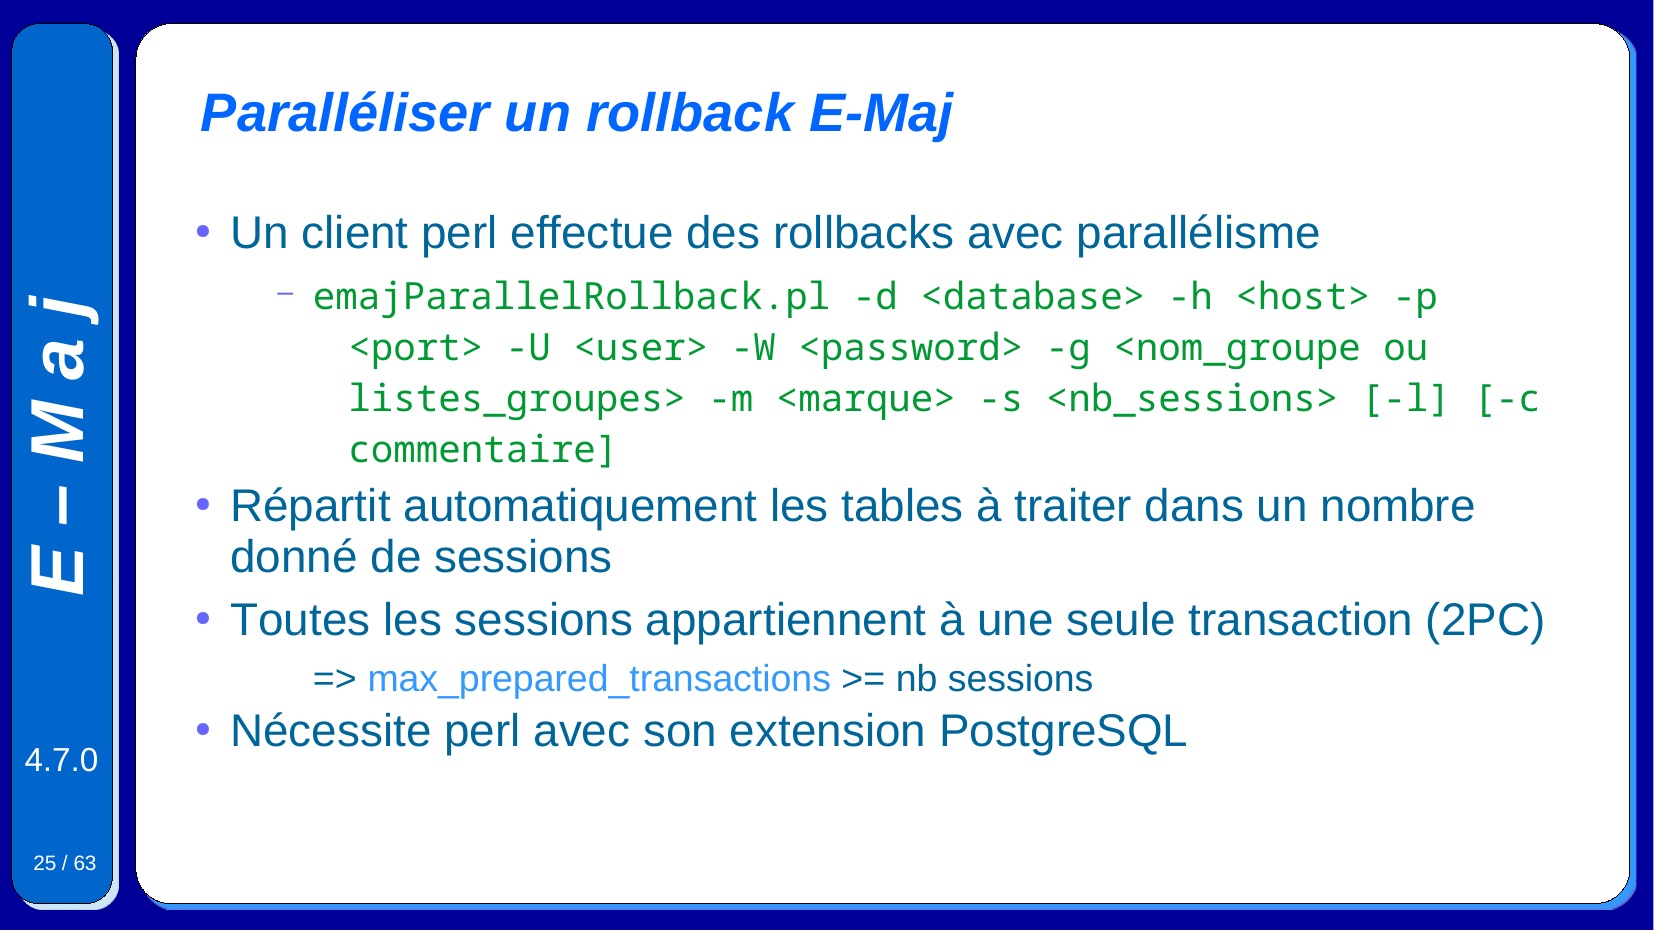

# Paralléliser un rollback E-Maj
Un client perl effectue des rollbacks avec parallélisme
emajParallelRollback.pl -d <database> -h <host> -p <port> -U <user> -W <password> -g <nom_groupe ou listes_groupes> -m <marque> -s <nb_sessions> [-l] [-c commentaire]
Répartit automatiquement les tables à traiter dans un nombre donné de sessions
Toutes les sessions appartiennent à une seule transaction (2PC)
=> max_prepared_transactions >= nb sessions
Nécessite perl avec son extension PostgreSQL